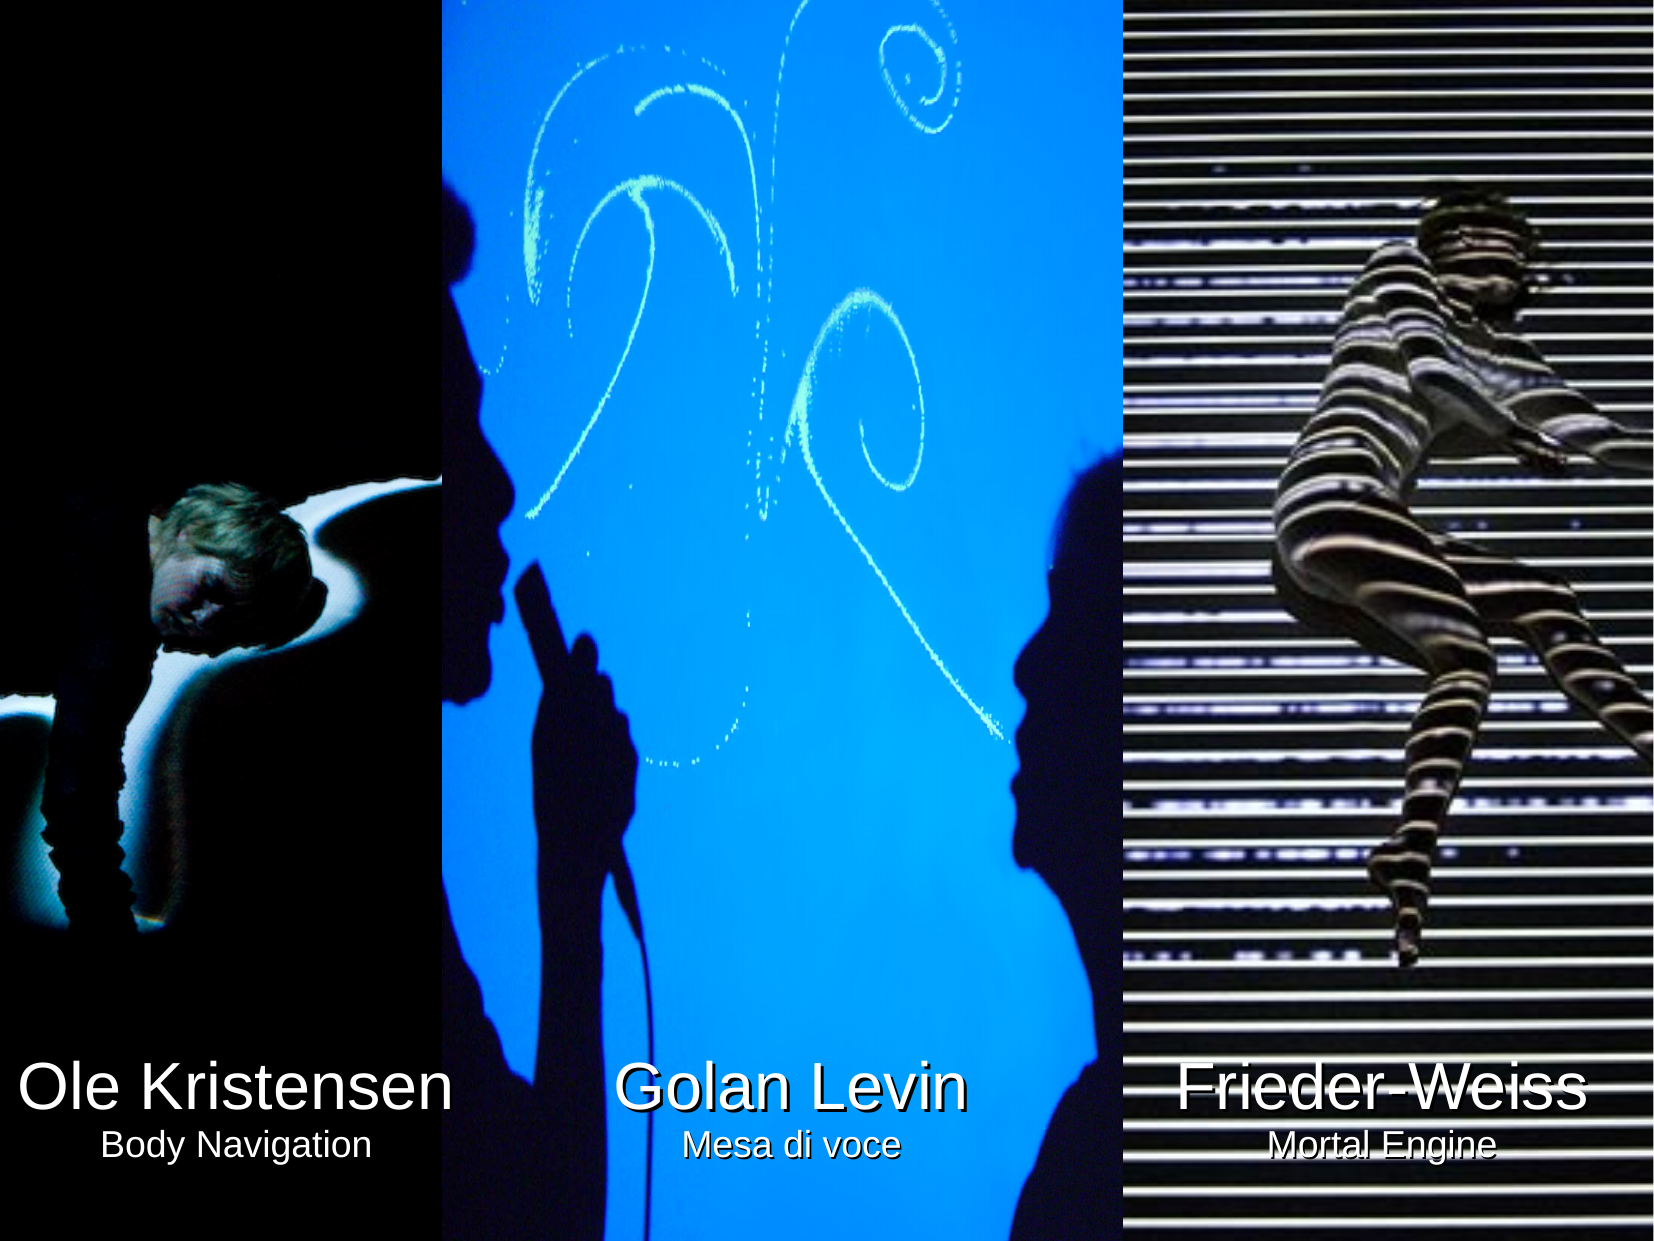

# Ole Kristensen Body Navigation
Golan Levin
Mesa di voce
Frieder-Weiss
Mortal Engine